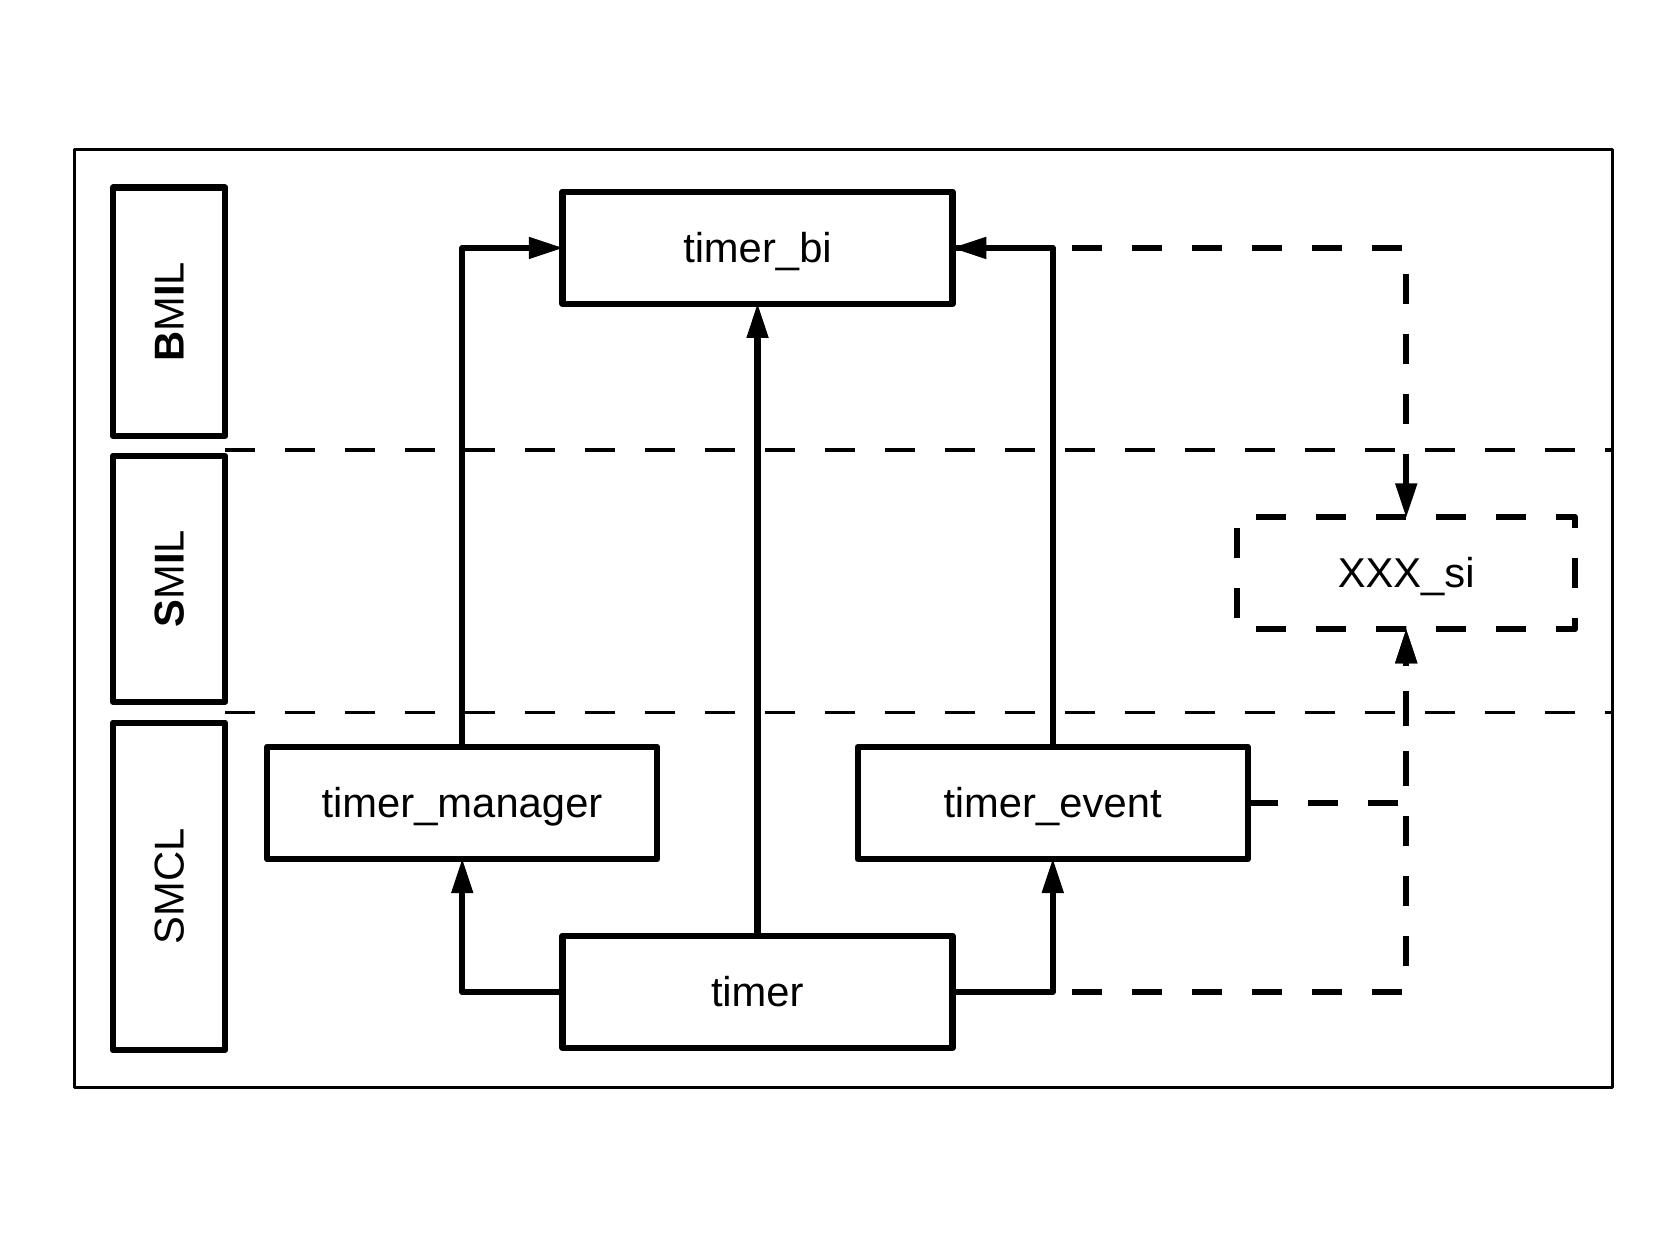

timer_bi
BMIL
XXX_si
SMIL
timer_manager
timer_event
SMCL
timer